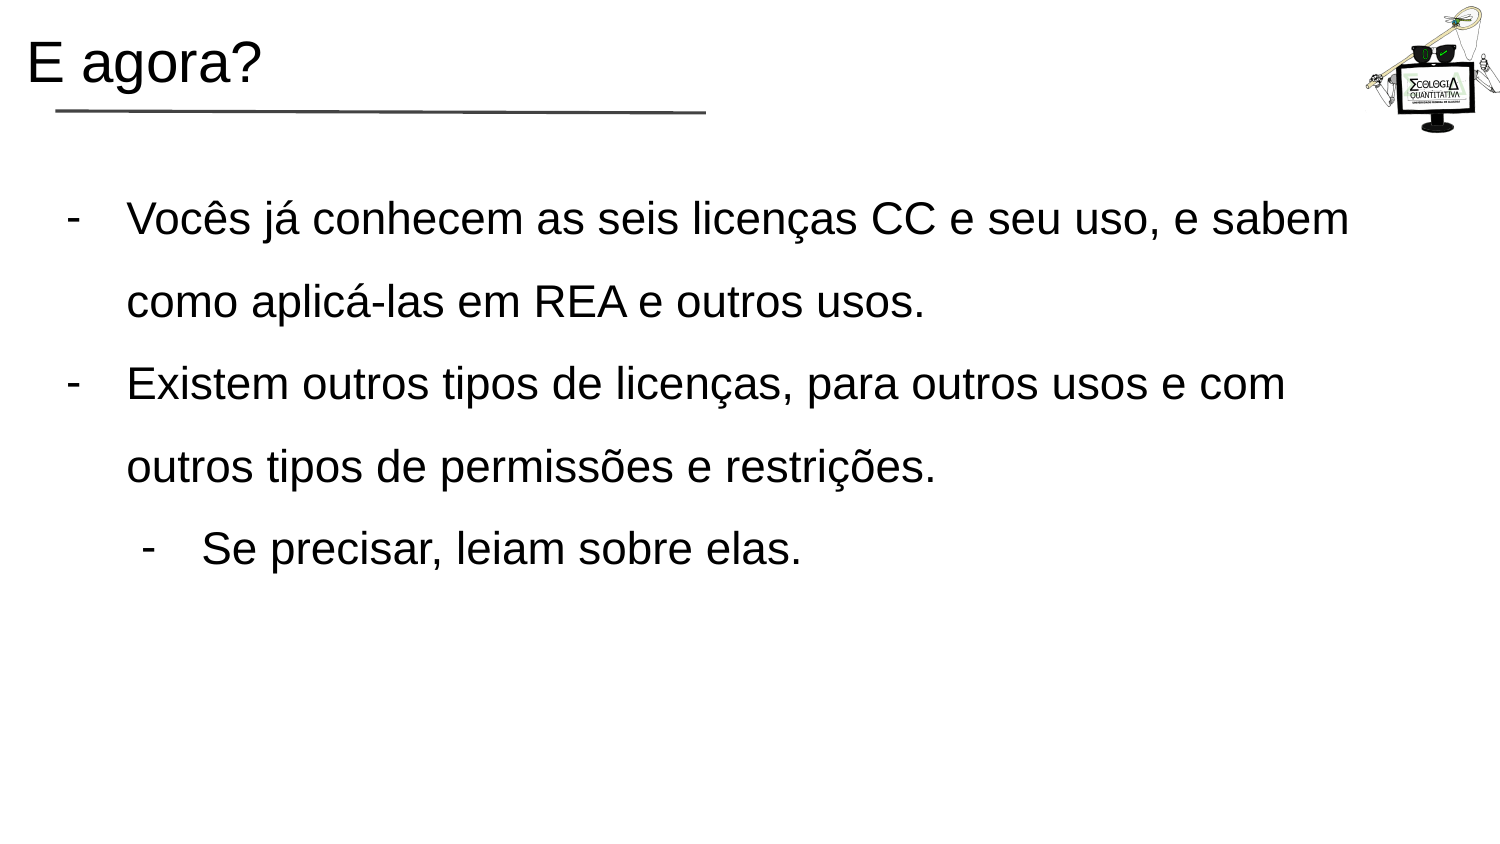

E agora?
Vocês já conhecem as seis licenças CC e seu uso, e sabem como aplicá-las em REA e outros usos.
Existem outros tipos de licenças, para outros usos e com outros tipos de permissões e restrições.
Se precisar, leiam sobre elas.